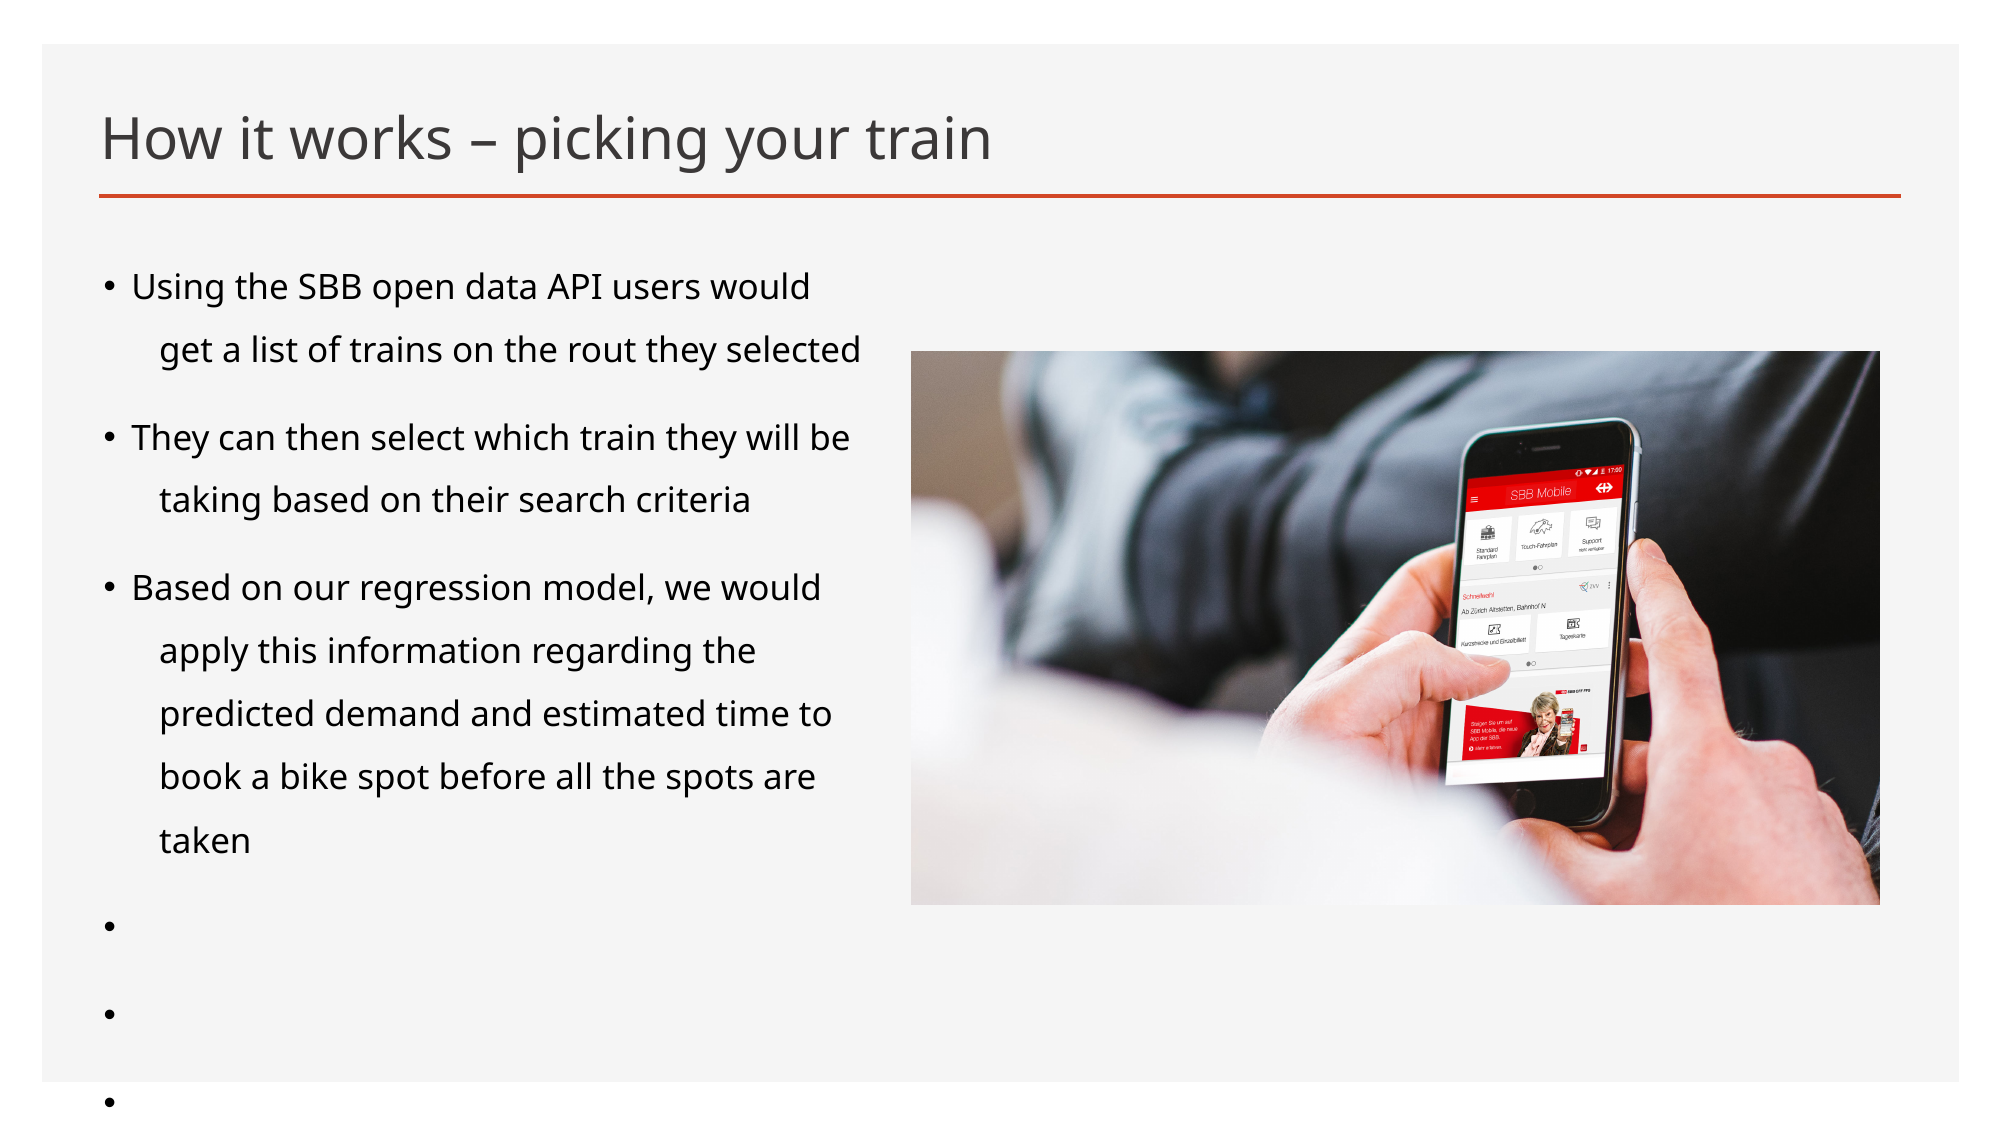

# How it works – picking your train
Using the SBB open data API users would get a list of trains on the rout they selected
They can then select which train they will be taking based on their search criteria
Based on our regression model, we would apply this information regarding the predicted demand and estimated time to book a bike spot before all the spots are taken